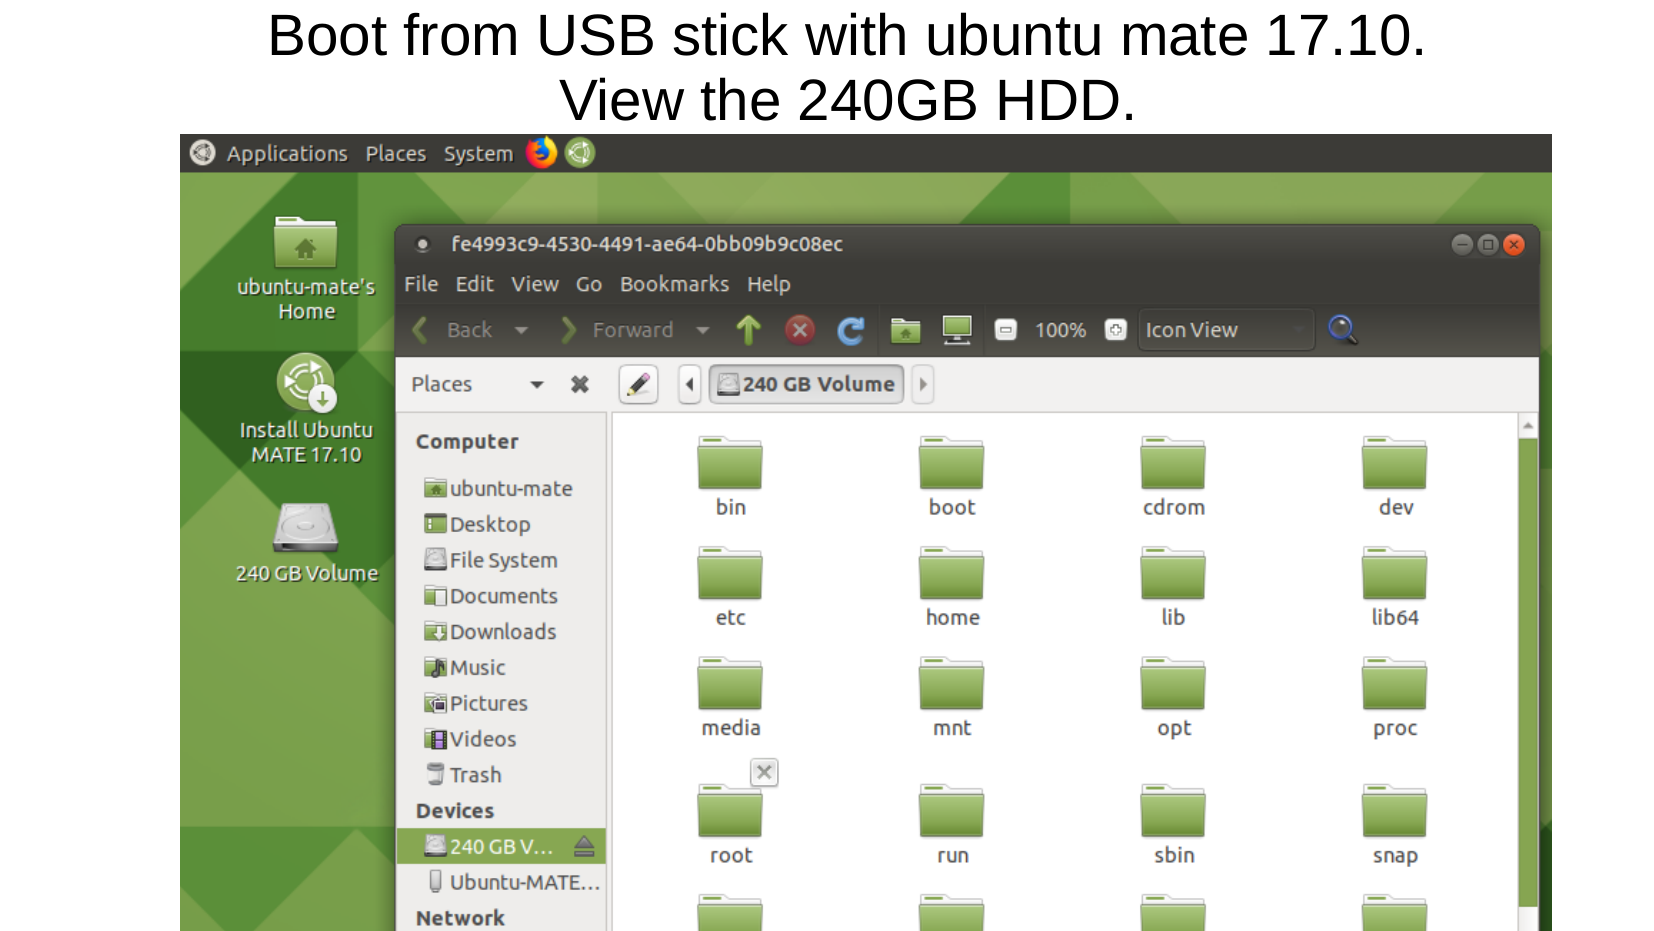

# Boot from USB stick with ubuntu mate 17.10. View the 240GB HDD.